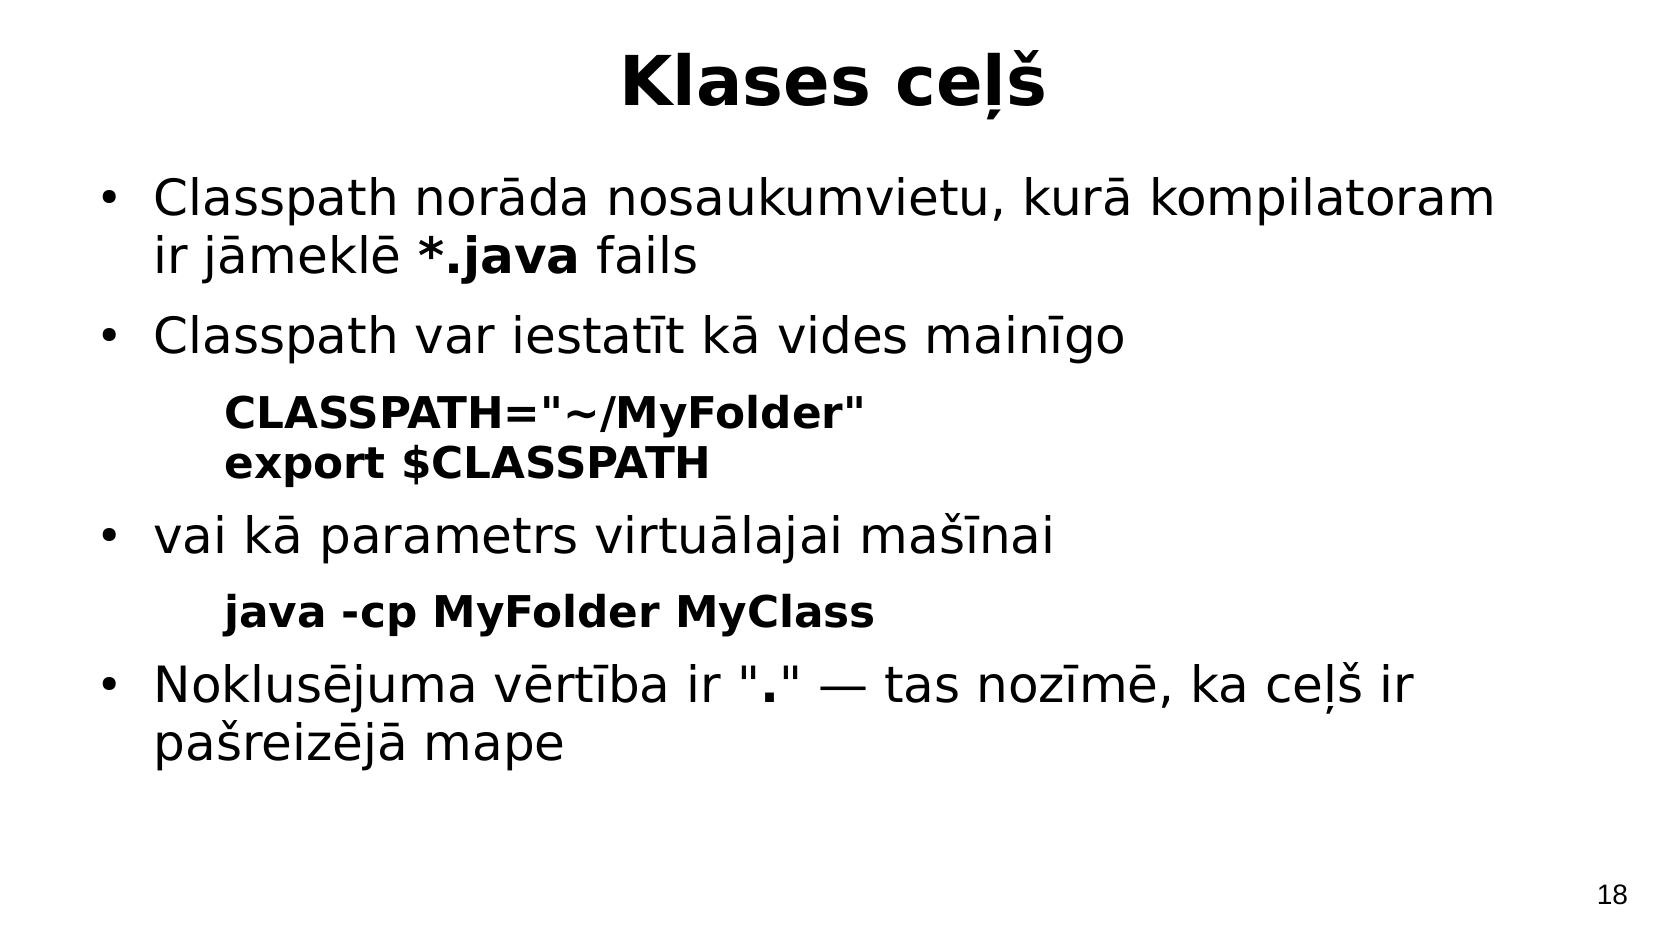

# Klases ceļš
Classpath norāda nosaukumvietu, kurā kompilatoram ir jāmeklē *.java fails
Classpath var iestatīt kā vides mainīgo
CLASSPATH="~/MyFolder"
export $CLASSPATH
vai kā parametrs virtuālajai mašīnai
java -cp MyFolder MyClass
Noklusējuma vērtība ir "." — tas nozīmē, ka ceļš ir pašreizējā mape